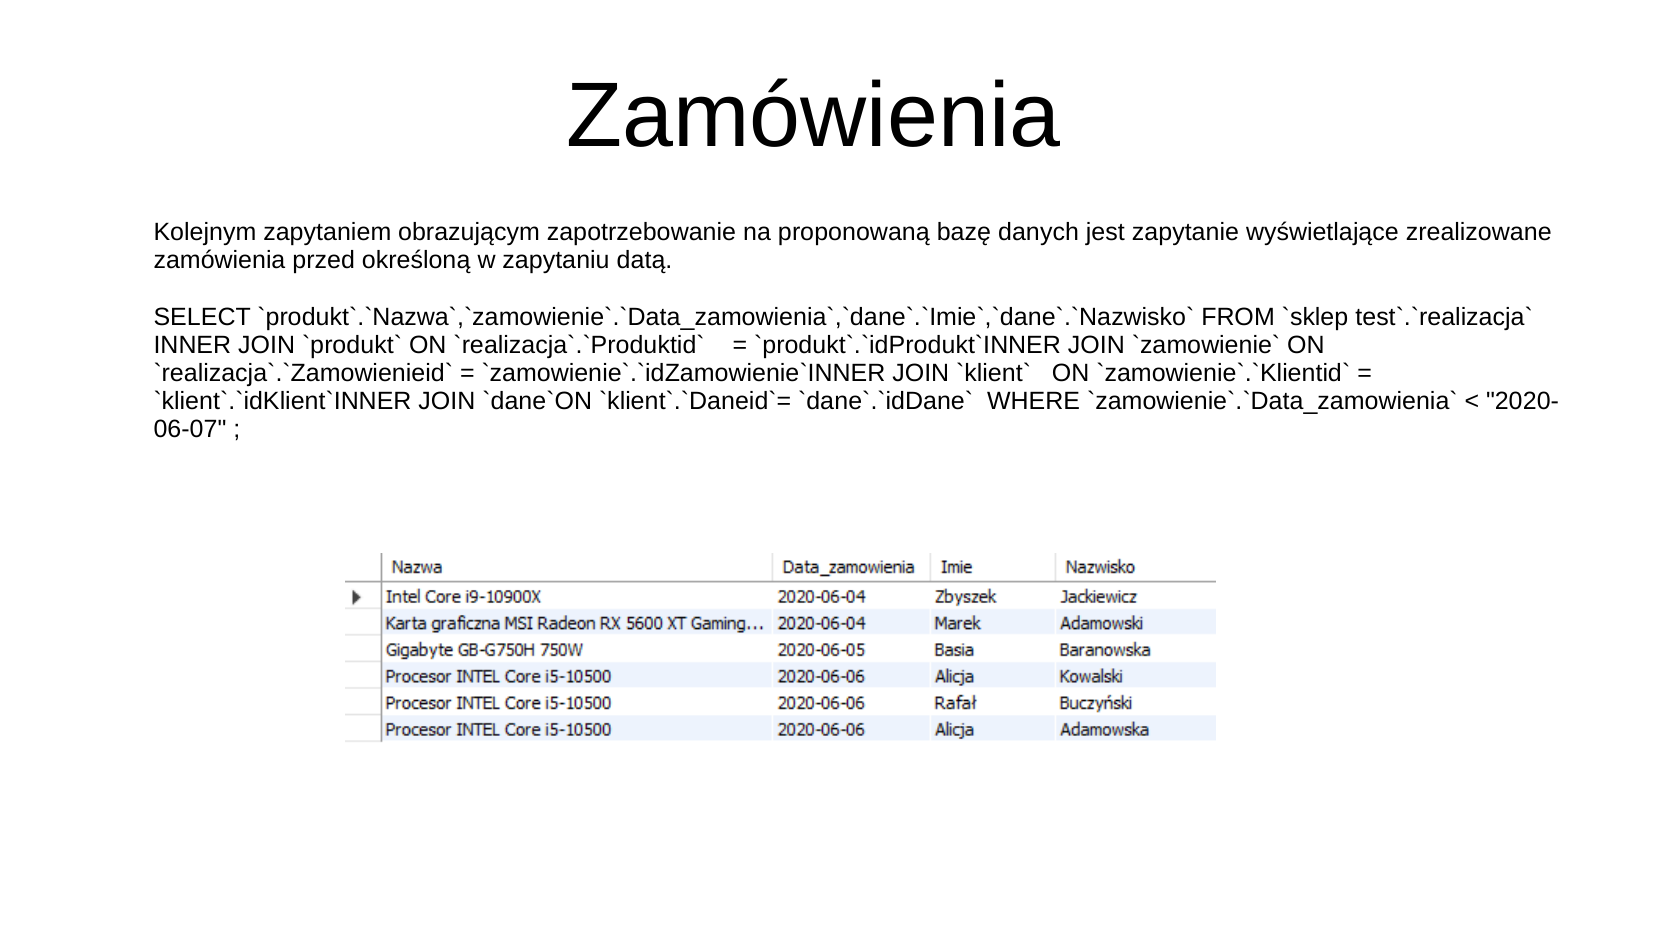

# Zamówienia
Kolejnym zapytaniem obrazującym zapotrzebowanie na proponowaną bazę danych jest zapytanie wyświetlające zrealizowane zamówienia przed określoną w zapytaniu datą.
SELECT `produkt`.`Nazwa`,`zamowienie`.`Data_zamowienia`,`dane`.`Imie`,`dane`.`Nazwisko` FROM `sklep test`.`realizacja` INNER JOIN `produkt` ON `realizacja`.`Produktid` = `produkt`.`idProdukt`INNER JOIN `zamowienie` ON `realizacja`.`Zamowienieid` = `zamowienie`.`idZamowienie`INNER JOIN `klient` ON `zamowienie`.`Klientid` = `klient`.`idKlient`INNER JOIN `dane`ON `klient`.`Daneid`= `dane`.`idDane` WHERE `zamowienie`.`Data_zamowienia` < "2020-06-07" ;